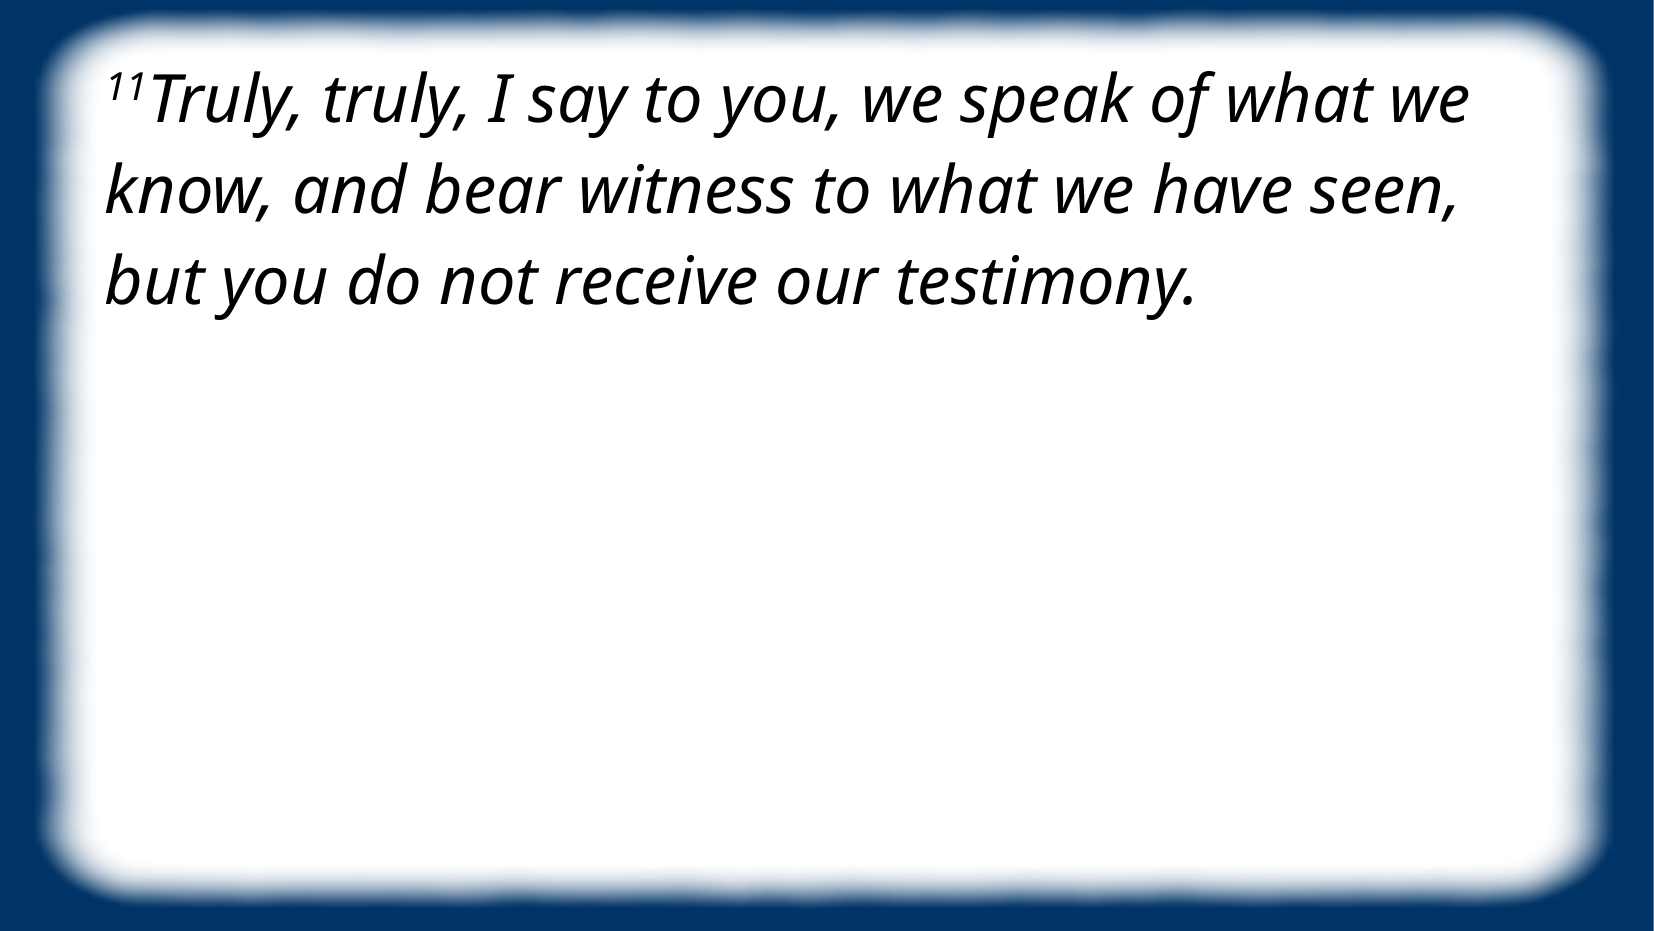

11Truly, truly, I say to you, we speak of what we know, and bear witness to what we have seen, but you do not receive our testimony.